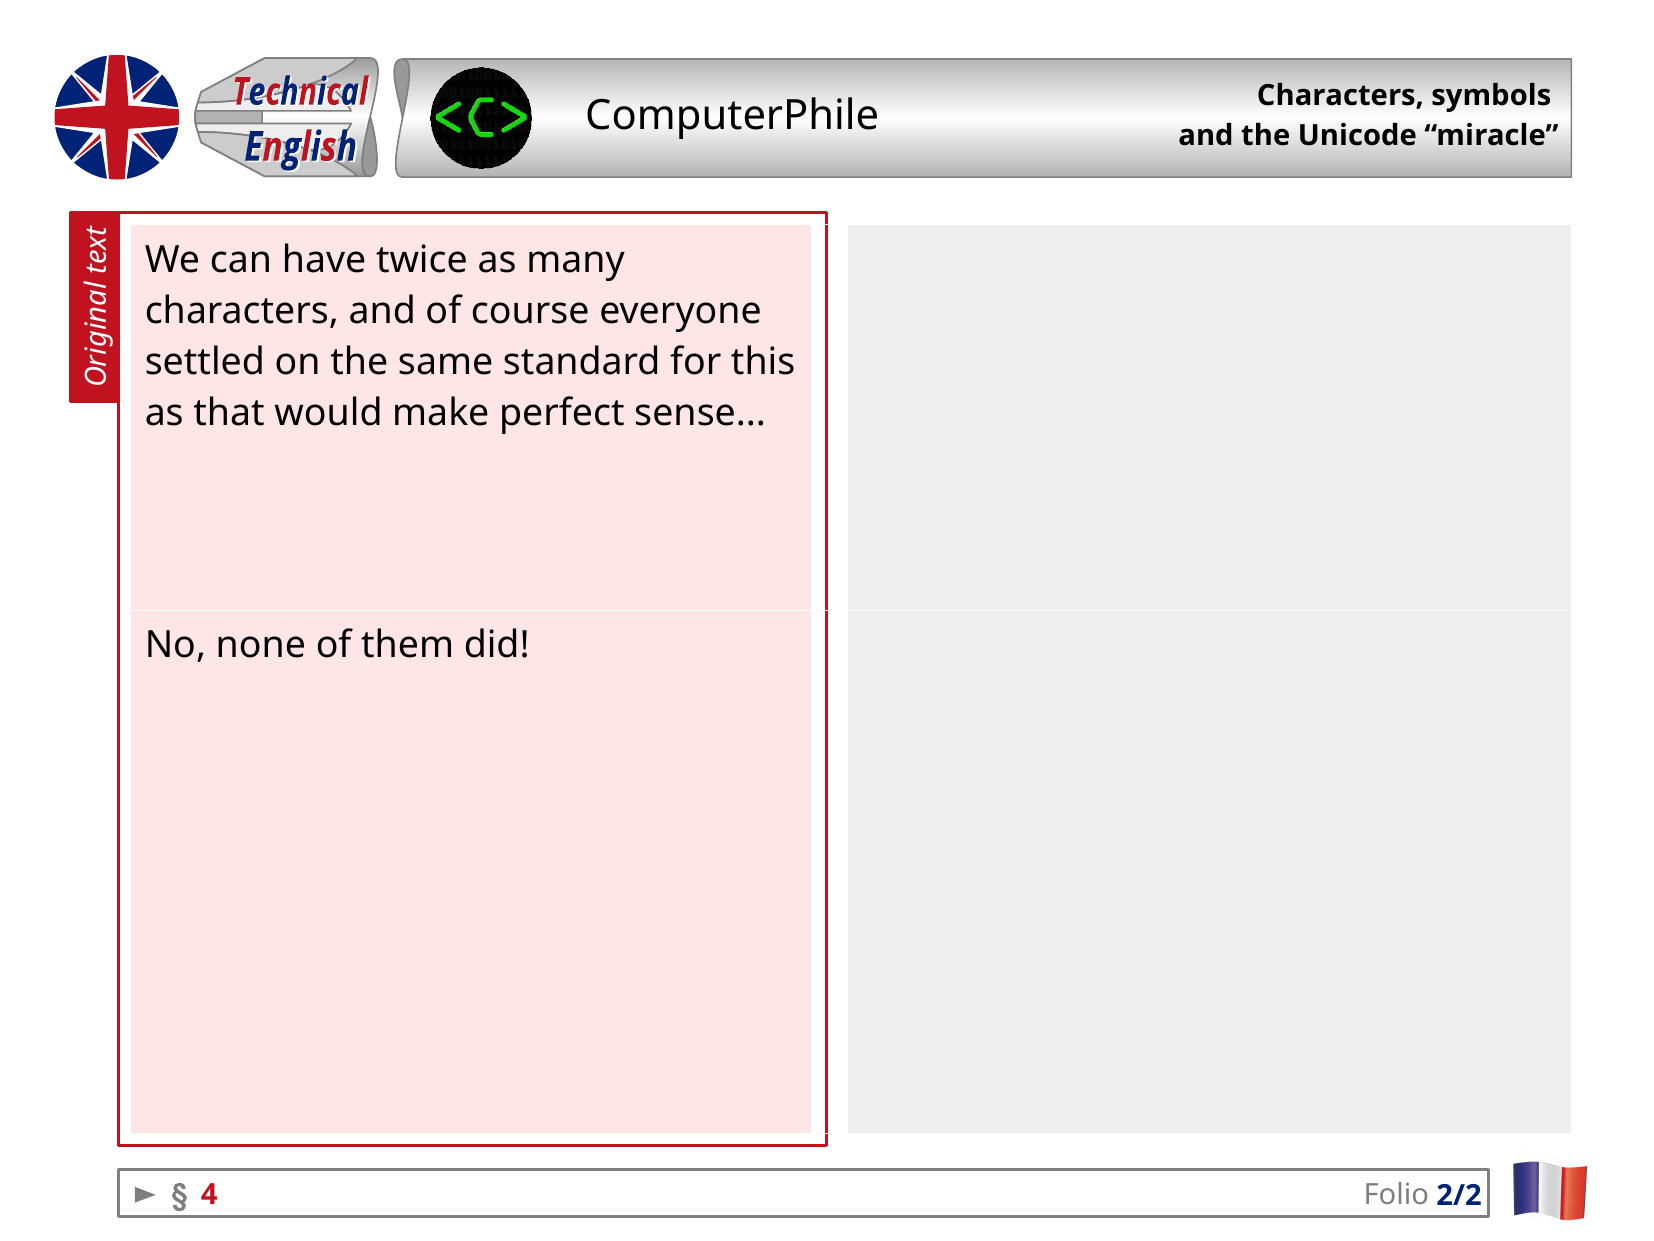

#
| We can have twice as many characters, and of course everyone settled on the same standard for this as that would make perfect sense... | | |
| --- | --- | --- |
| No, none of them did! | | |
4
2/2